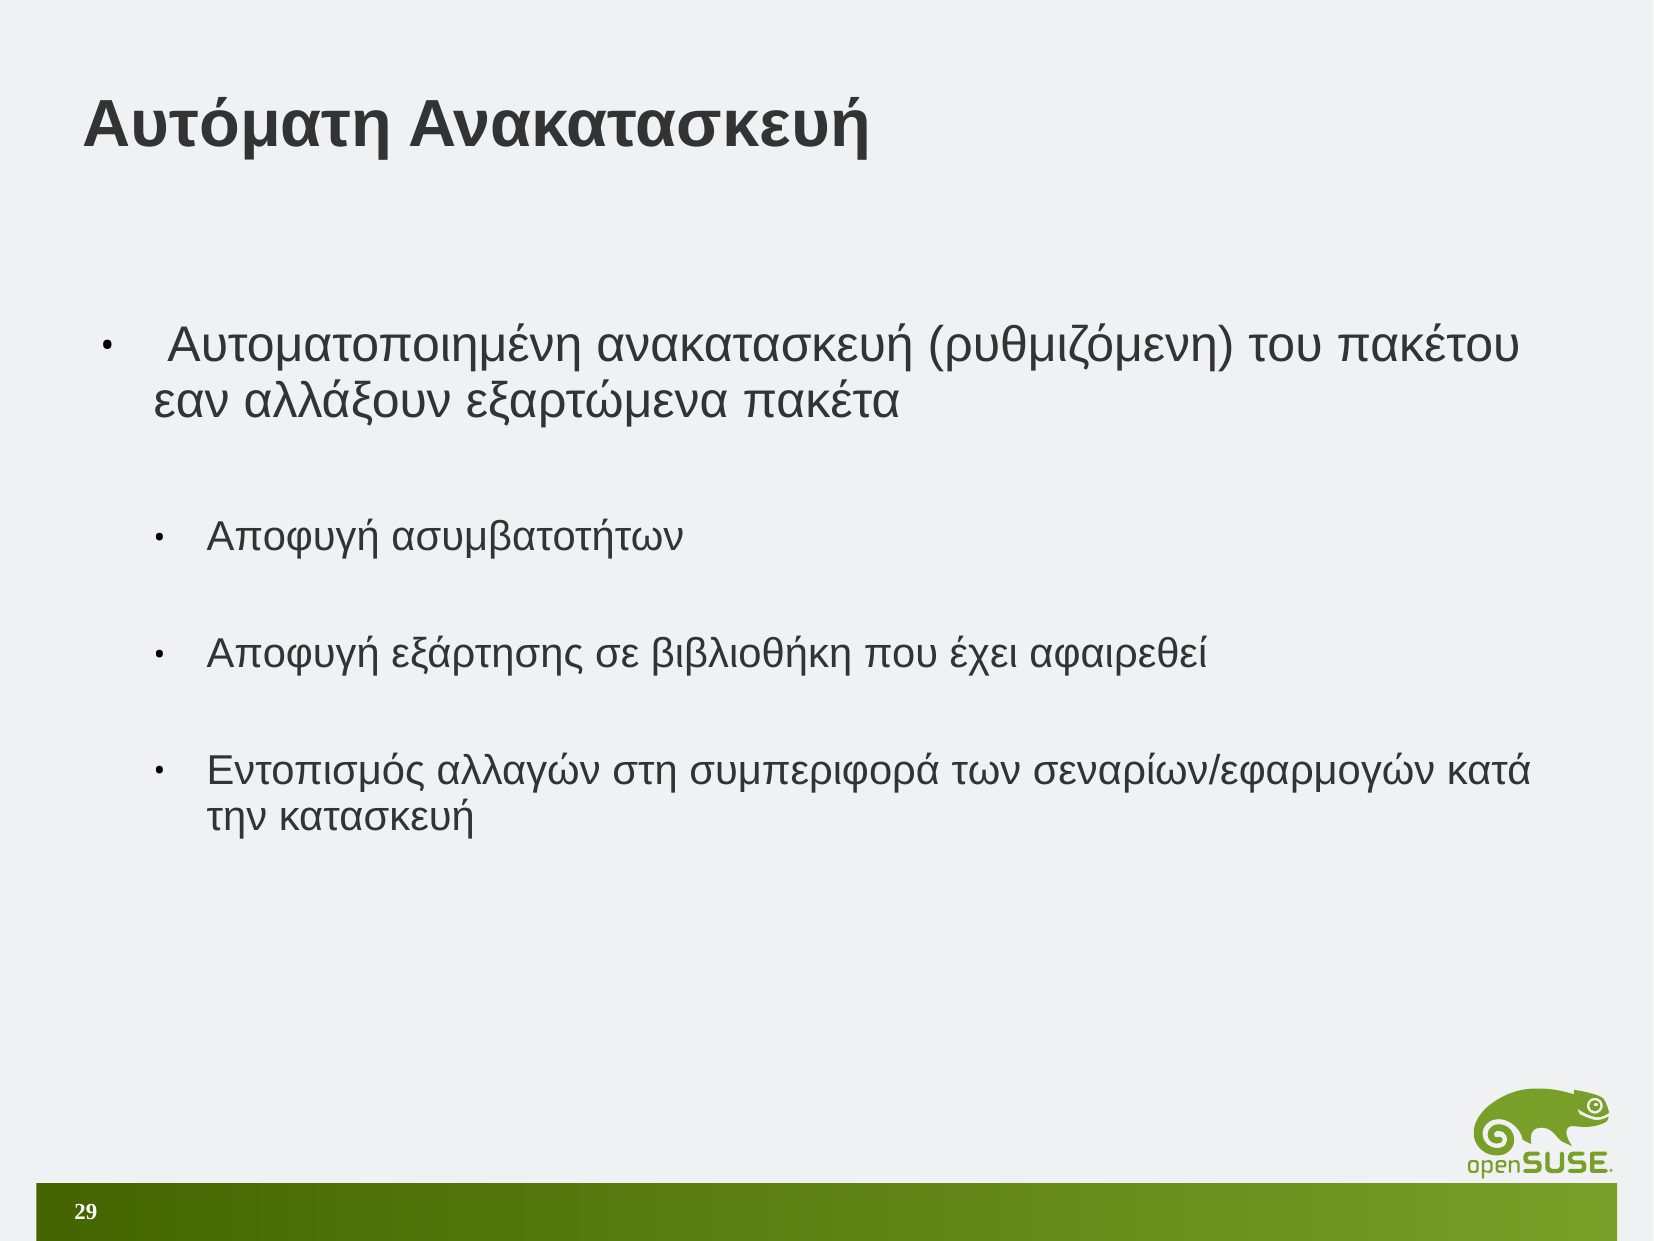

# Αυτόματη Ανακατασκευή
 Αυτοματοποιημένη ανακατασκευή (ρυθμιζόμενη) του πακέτου εαν αλλάξουν εξαρτώμενα πακέτα
Αποφυγή ασυμβατοτήτων
Αποφυγή εξάρτησης σε βιβλιοθήκη που έχει αφαιρεθεί
Εντοπισμός αλλαγών στη συμπεριφορά των σεναρίων/εφαρμογών κατά την κατασκευή
29